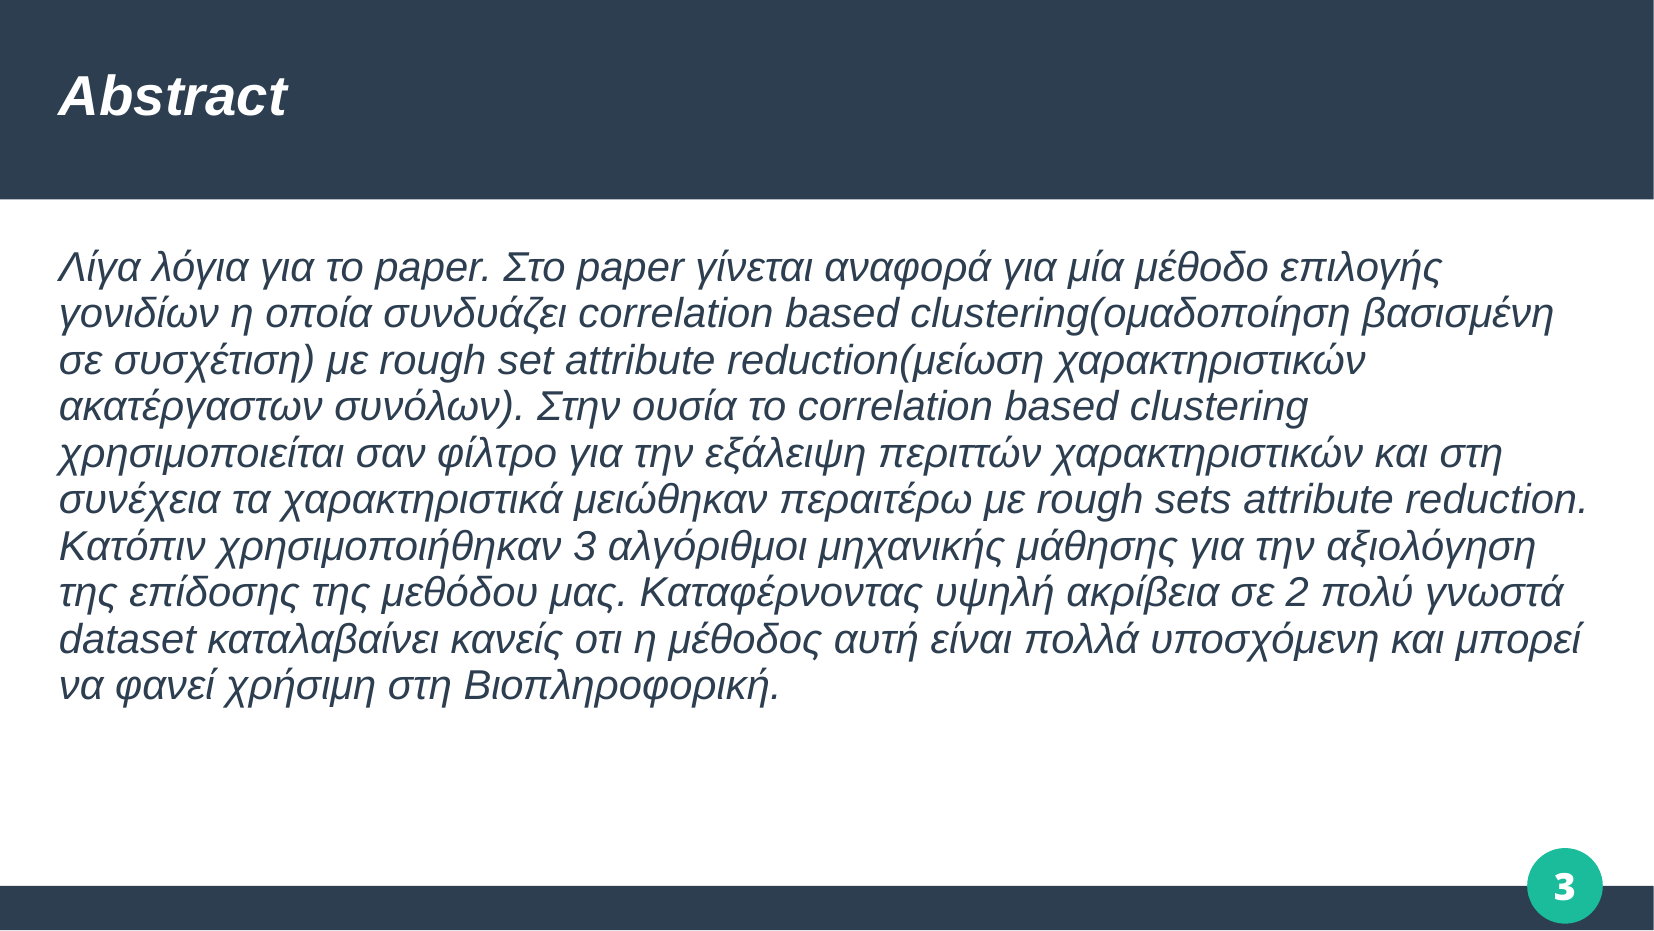

# Abstract
Λίγα λόγια για το paper. Στο paper γίνεται αναφορά για μία μέθοδο επιλογής γονιδίων η οποία συνδυάζει correlation based clustering(ομαδοποίηση βασισμένη σε συσχέτιση) με rough set attribute reduction(μείωση χαρακτηριστικών ακατέργαστων συνόλων). Στην ουσία το correlation based clustering χρησιμοποιείται σαν φίλτρο για την εξάλειψη περιττών χαρακτηριστικών και στη συνέχεια τα χαρακτηριστικά μειώθηκαν περαιτέρω με rough sets attribute reduction. Κατόπιν χρησιμοποιήθηκαν 3 αλγόριθμοι μηχανικής μάθησης για την αξιολόγηση της επίδοσης της μεθόδου μας. Καταφέρνοντας υψηλή ακρίβεια σε 2 πολύ γνωστά dataset καταλαβαίνει κανείς οτι η μέθοδος αυτή είναι πολλά υποσχόμενη και μπορεί να φανεί χρήσιμη στη Βιοπληροφορική.